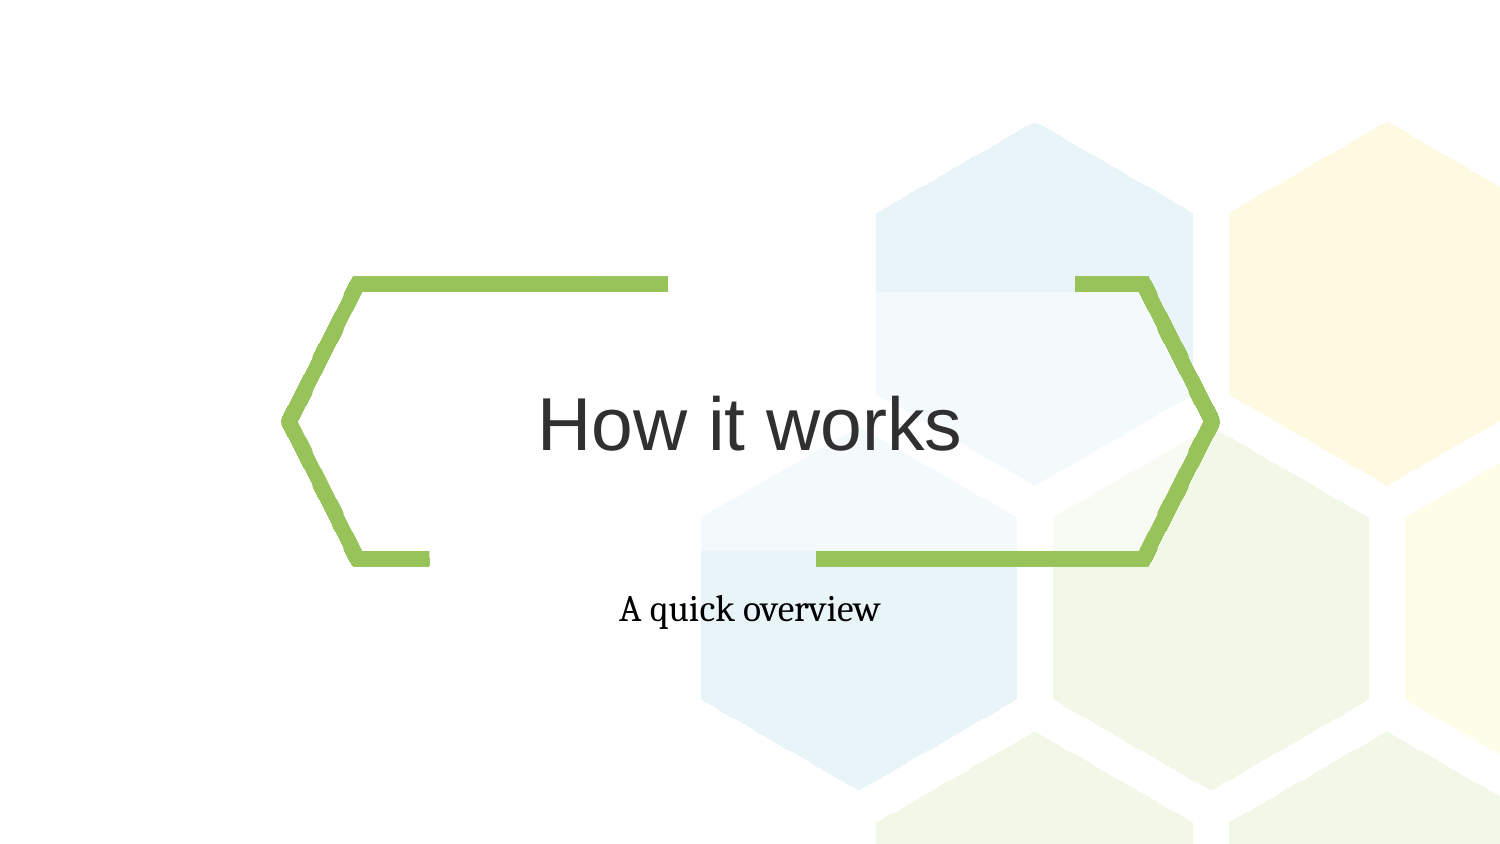

# How it works
A quick overview